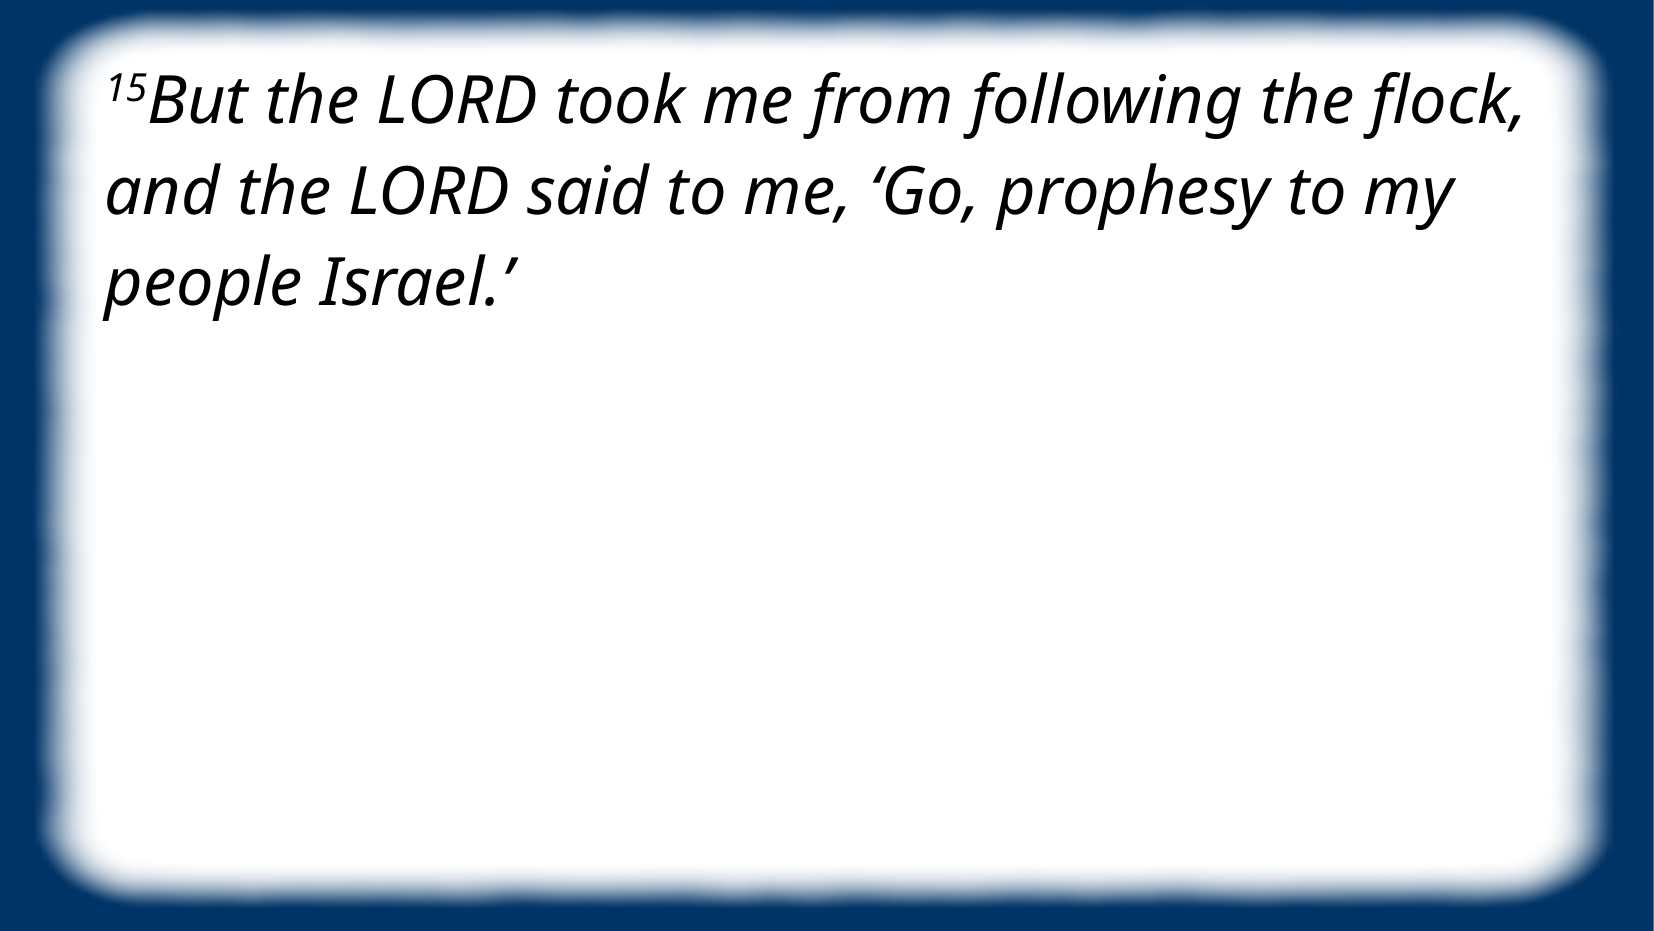

15But the LORD took me from following the flock, and the LORD said to me, ‘Go, prophesy to my people Israel.’